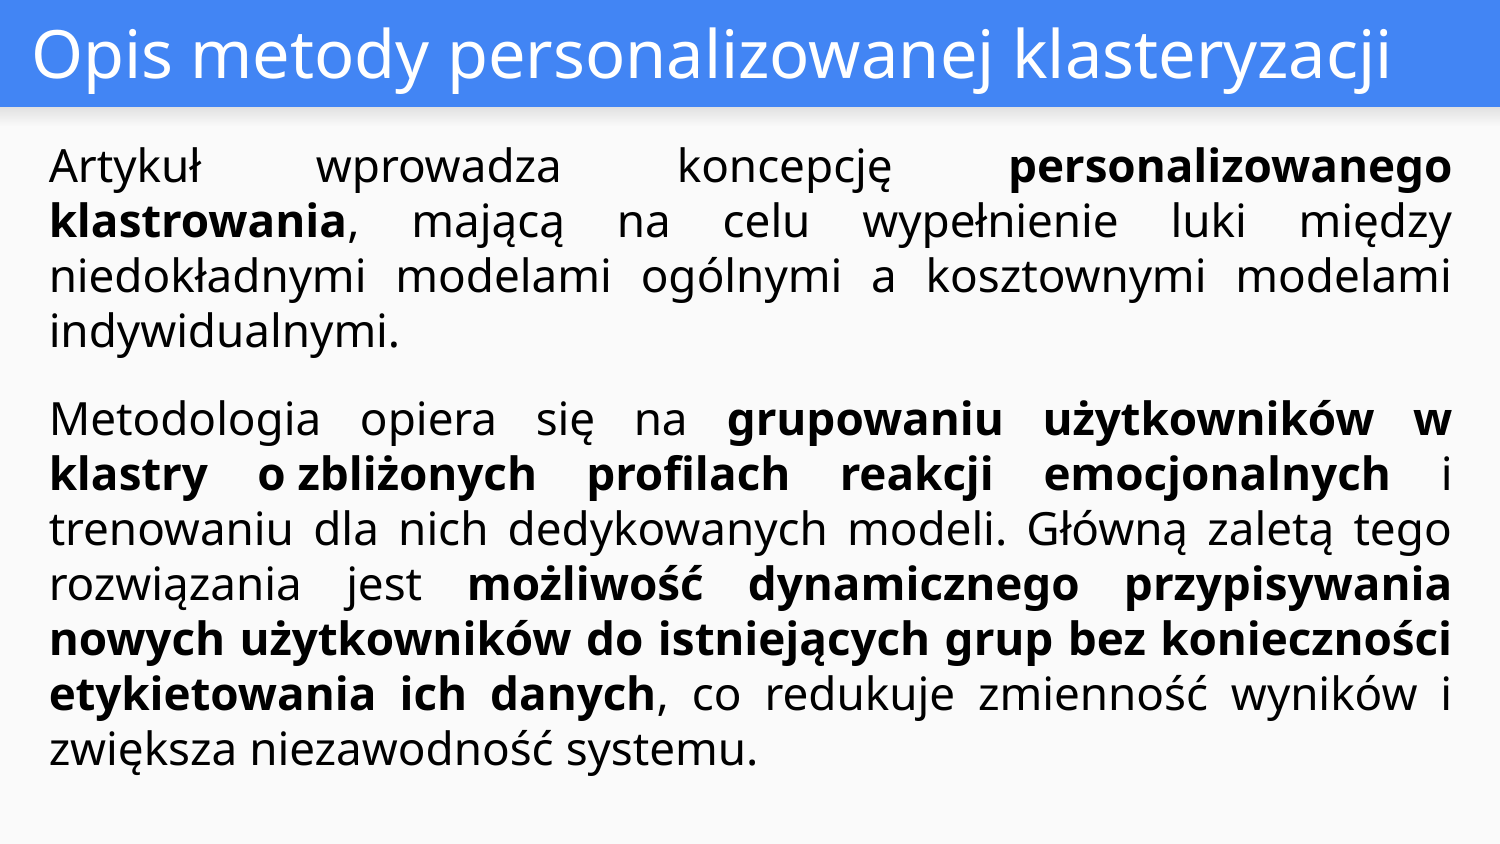

# Opis metody personalizowanej klasteryzacji
Artykuł wprowadza koncepcję personalizowanego klastrowania, mającą na celu wypełnienie luki między niedokładnymi modelami ogólnymi a kosztownymi modelami indywidualnymi.
Metodologia opiera się na grupowaniu użytkowników w klastry o zbliżonych profilach reakcji emocjonalnych i trenowaniu dla nich dedykowanych modeli. Główną zaletą tego rozwiązania jest możliwość dynamicznego przypisywania nowych użytkowników do istniejących grup bez konieczności etykietowania ich danych, co redukuje zmienność wyników i zwiększa niezawodność systemu.